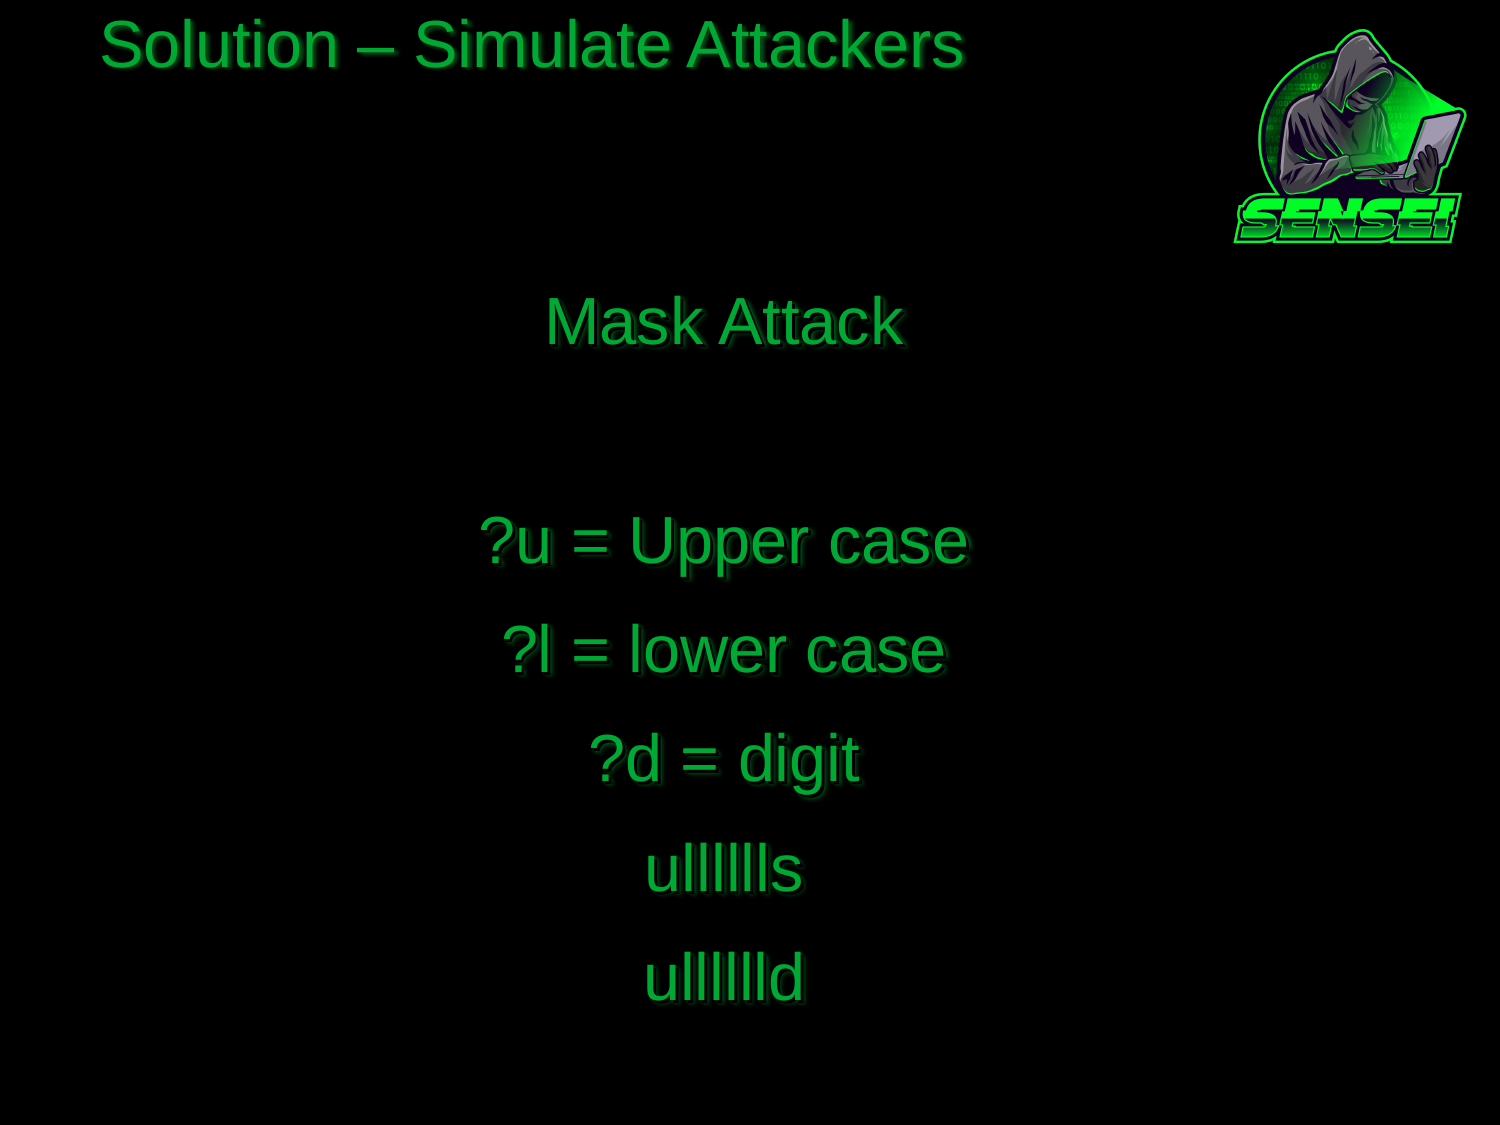

Solution – Simulate Attackers
# Mask Attack
?u = Upper case
?l = lower case
?d = digit
ulllllls
ulllllld